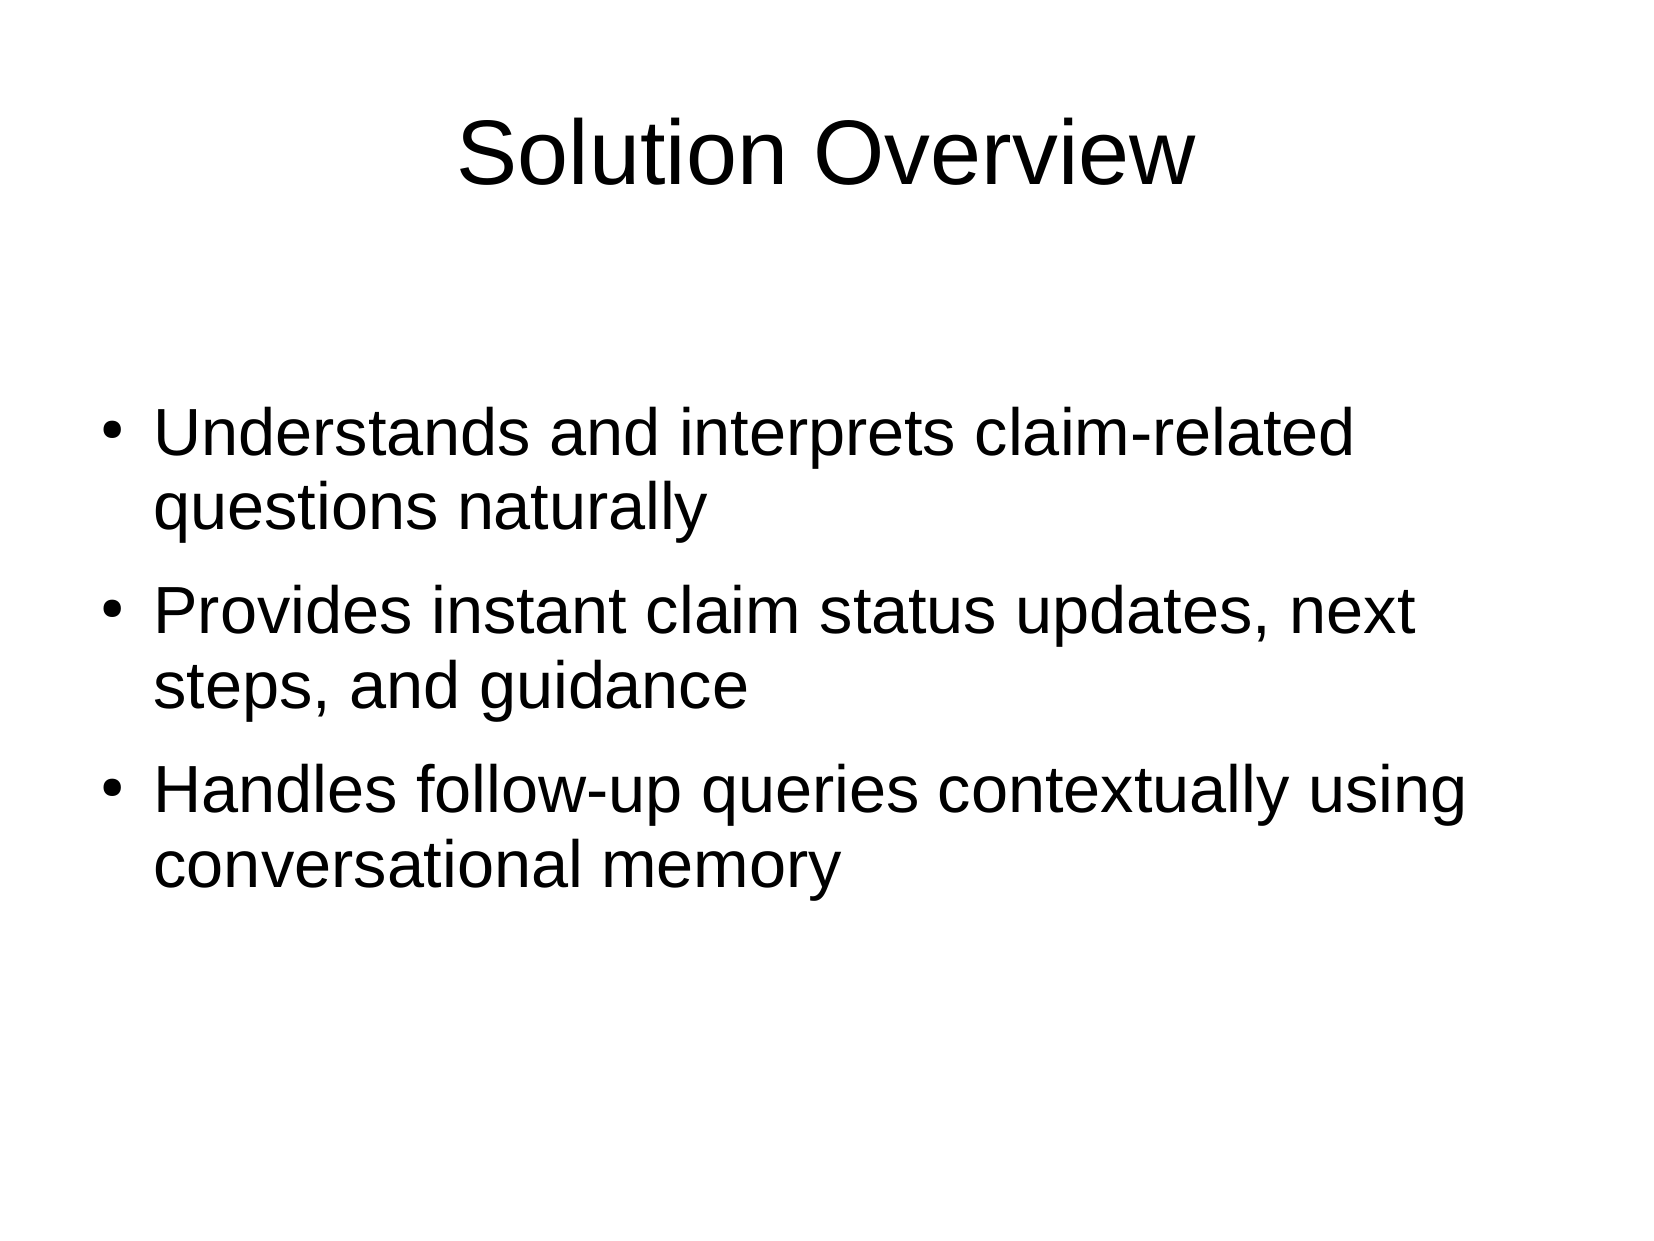

# Solution Overview
Understands and interprets claim-related questions naturally
Provides instant claim status updates, next steps, and guidance
Handles follow-up queries contextually using conversational memory